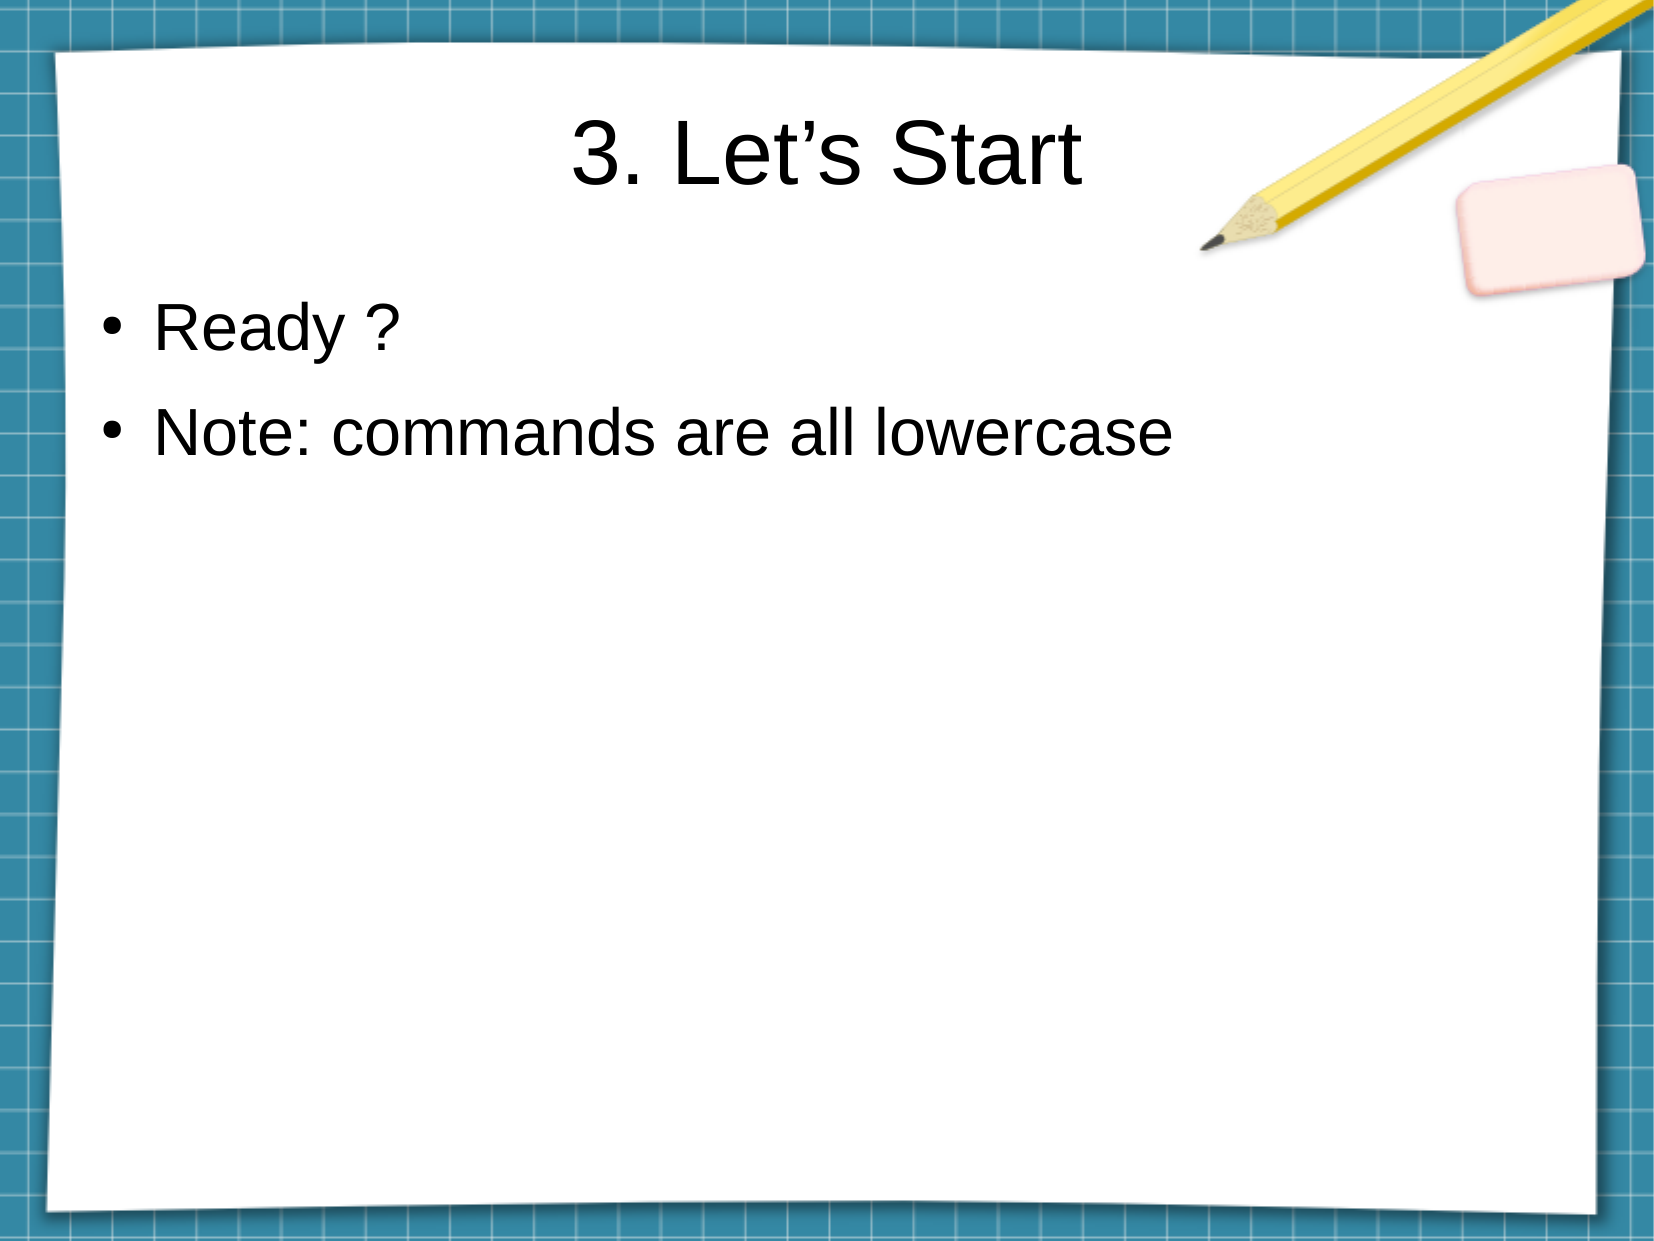

# 3. Let’s Start
Ready ?
Note: commands are all lowercase